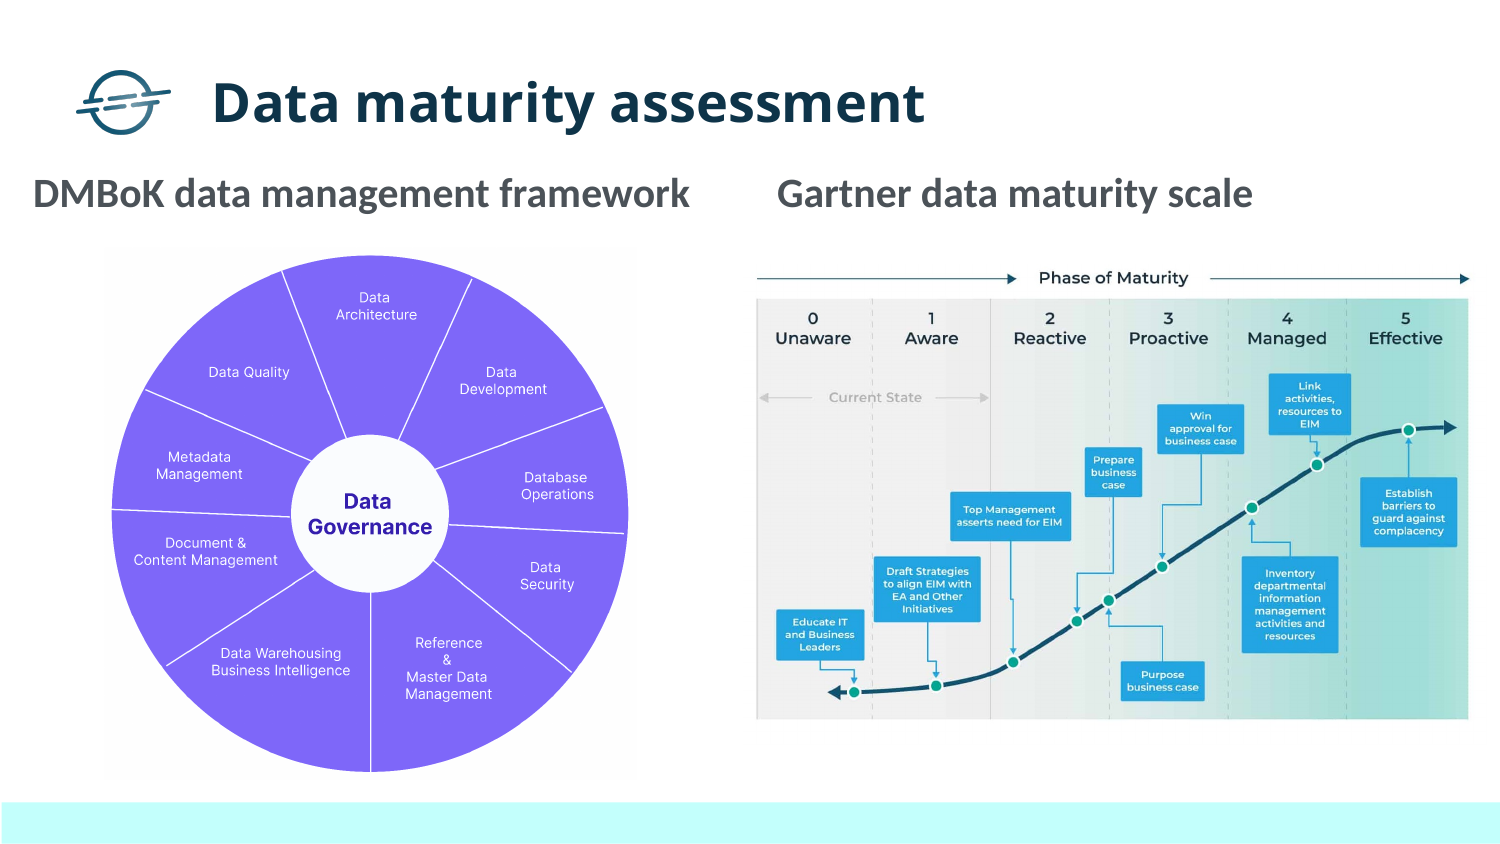

# Data maturity assessment
DMBoK data management framework
Gartner data maturity scale